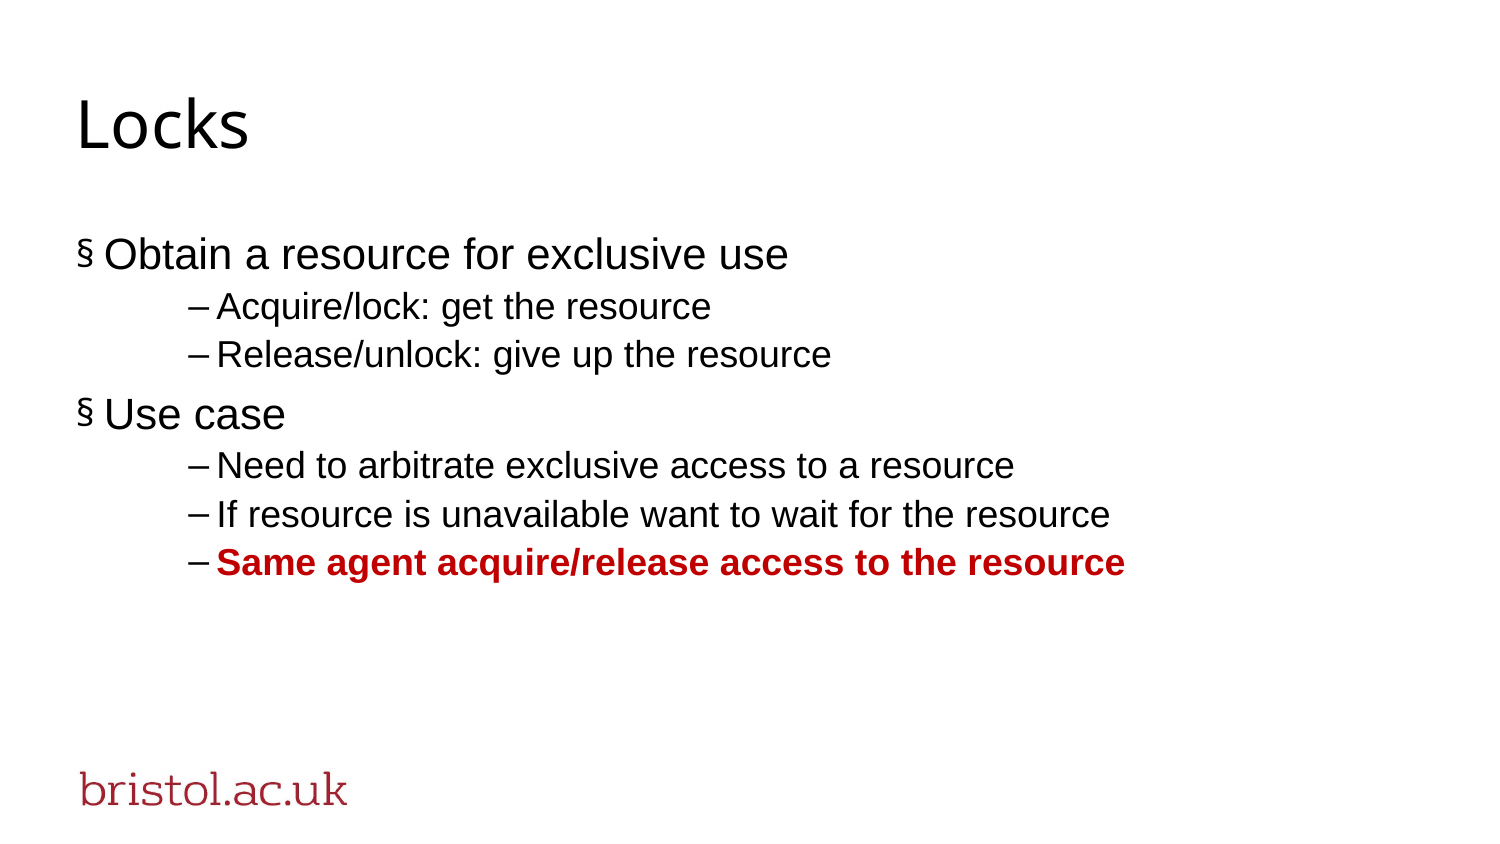

# Locks
Obtain a resource for exclusive use
Acquire/lock: get the resource
Release/unlock: give up the resource
Use case
Need to arbitrate exclusive access to a resource
If resource is unavailable want to wait for the resource
Same agent acquire/release access to the resource